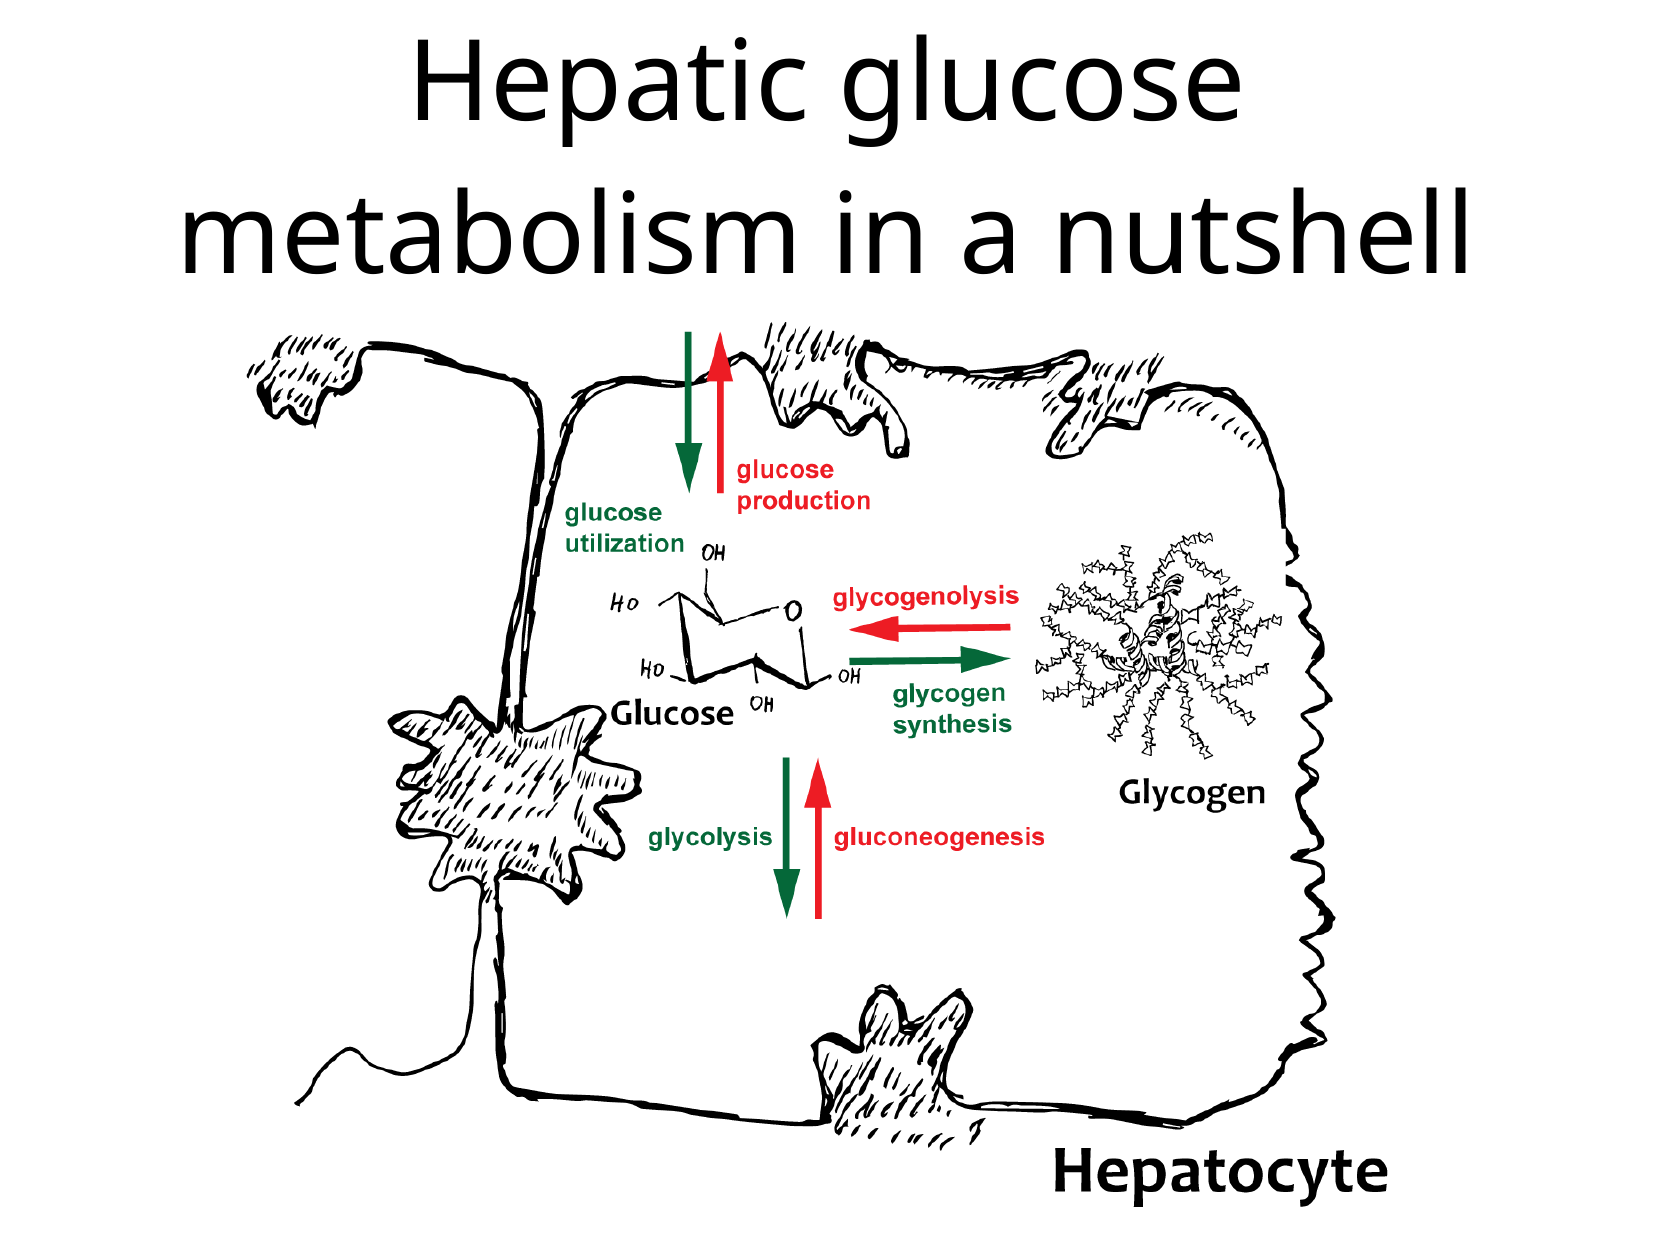

# Hepatic glucose metabolism in a nutshell